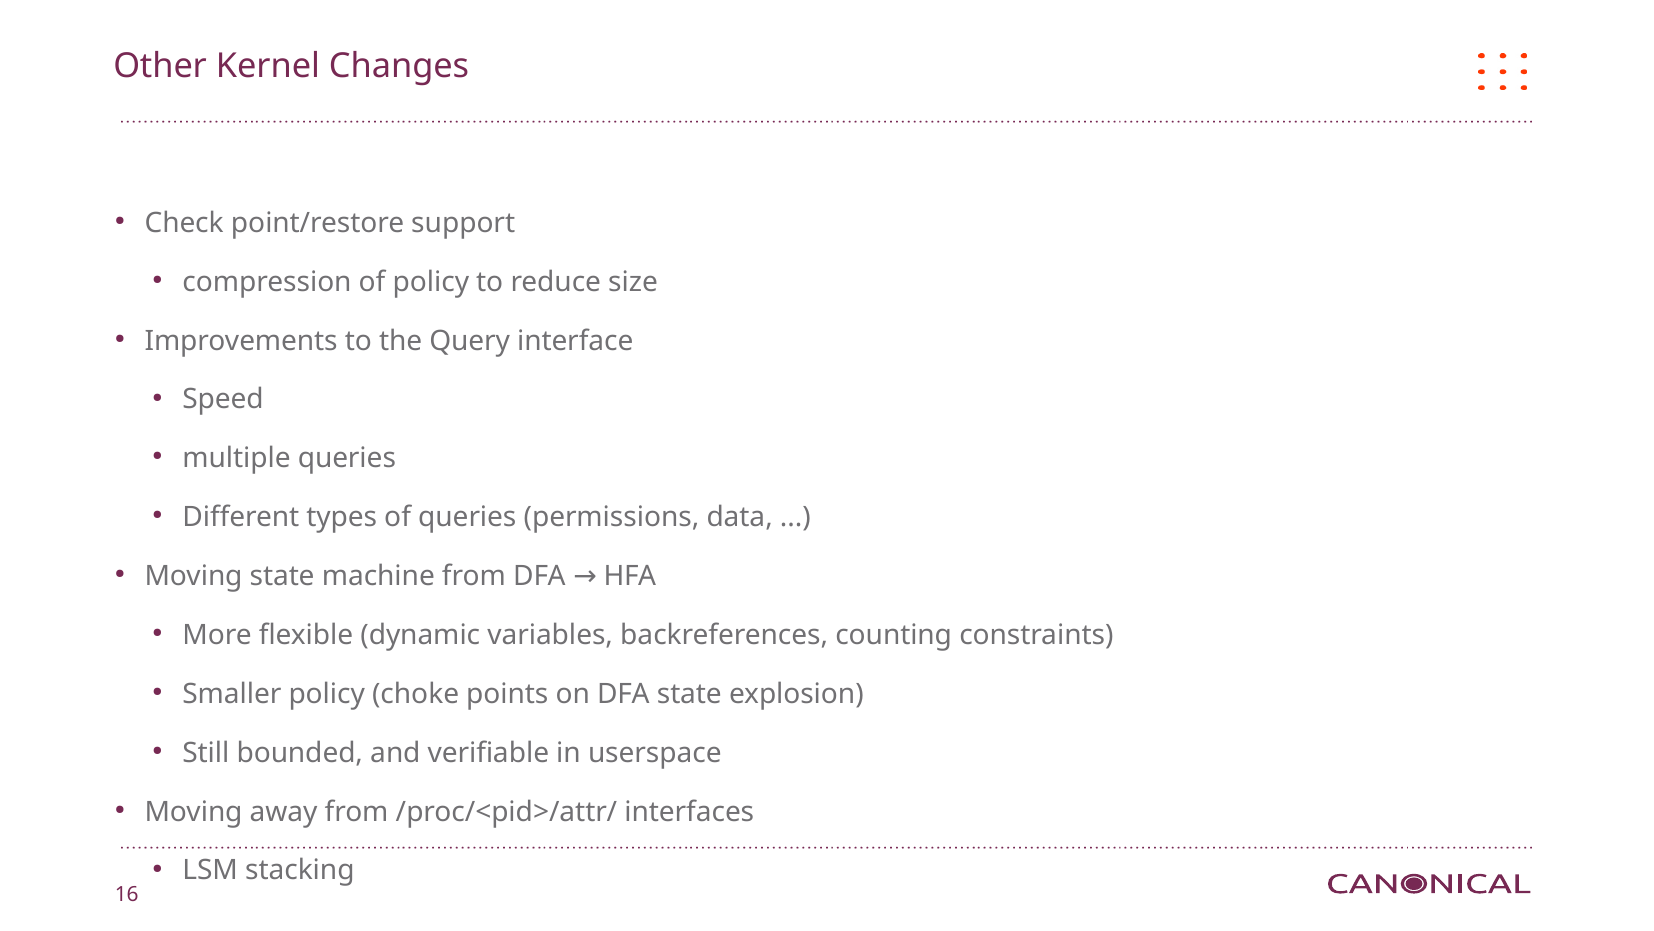

# Other Kernel Changes
Check point/restore support
compression of policy to reduce size
Improvements to the Query interface
Speed
multiple queries
Different types of queries (permissions, data, ...)
Moving state machine from DFA → HFA
More flexible (dynamic variables, backreferences, counting constraints)
Smaller policy (choke points on DFA state explosion)
Still bounded, and verifiable in userspace
Moving away from /proc/<pid>/attr/ interfaces
LSM stacking